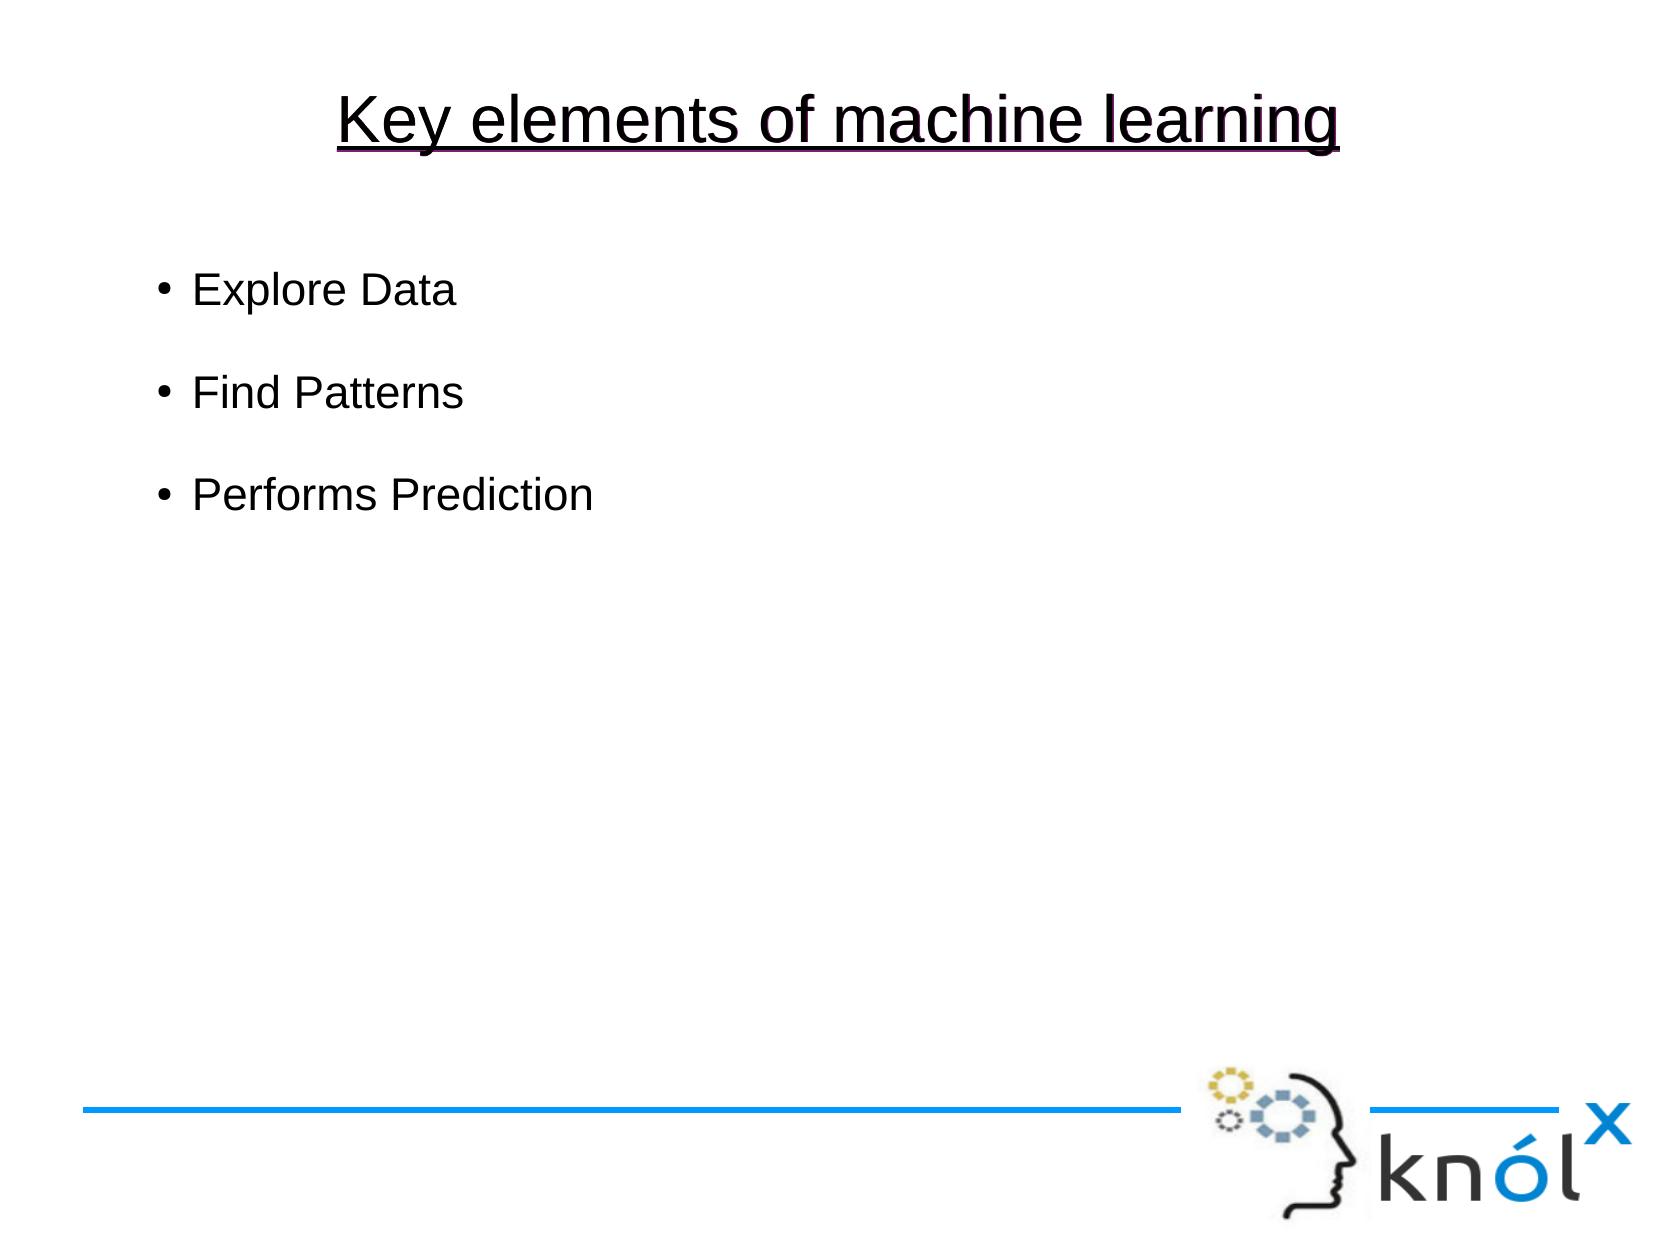

# Key elements of machine learning
Explore Data
Find Patterns
Performs Prediction